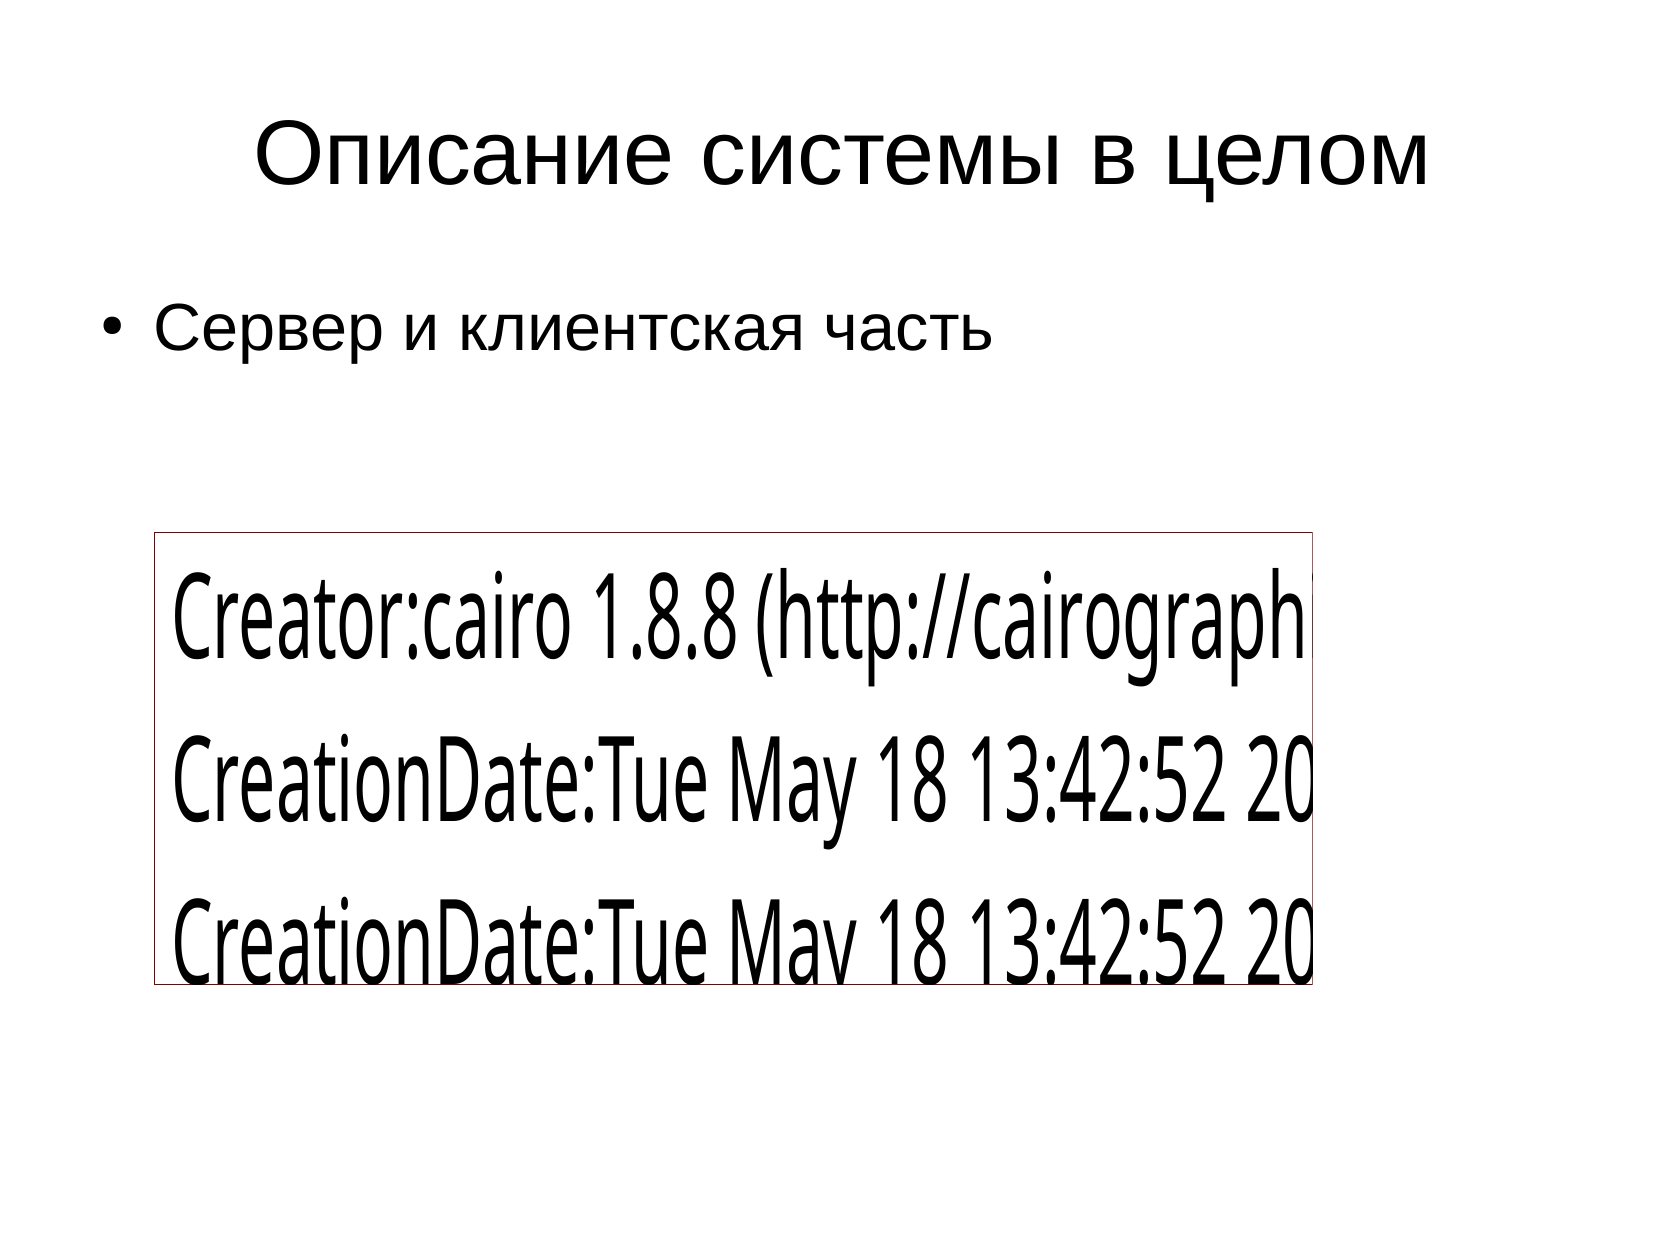

# Описание системы в целом
Сервер и клиентская часть